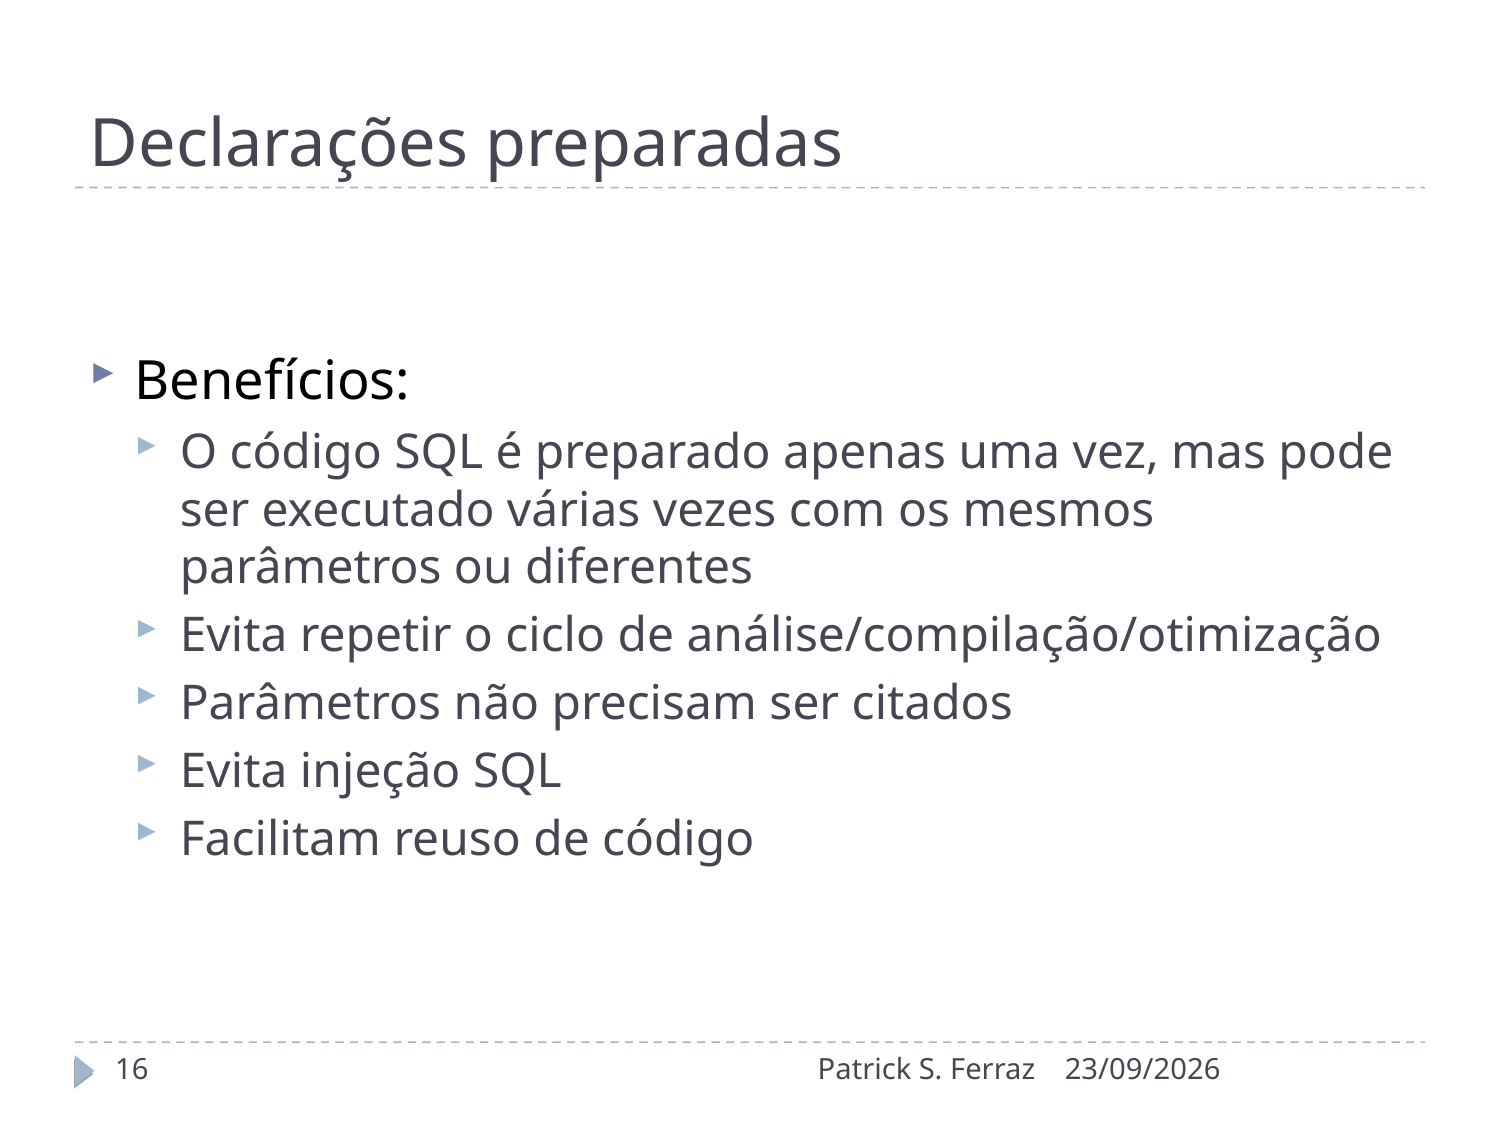

# Declarações preparadas
Benefícios:
O código SQL é preparado apenas uma vez, mas pode ser executado várias vezes com os mesmos parâmetros ou diferentes
Evita repetir o ciclo de análise/compilação/otimização
Parâmetros não precisam ser citados
Evita injeção SQL
Facilitam reuso de código
Patrick S. Ferraz